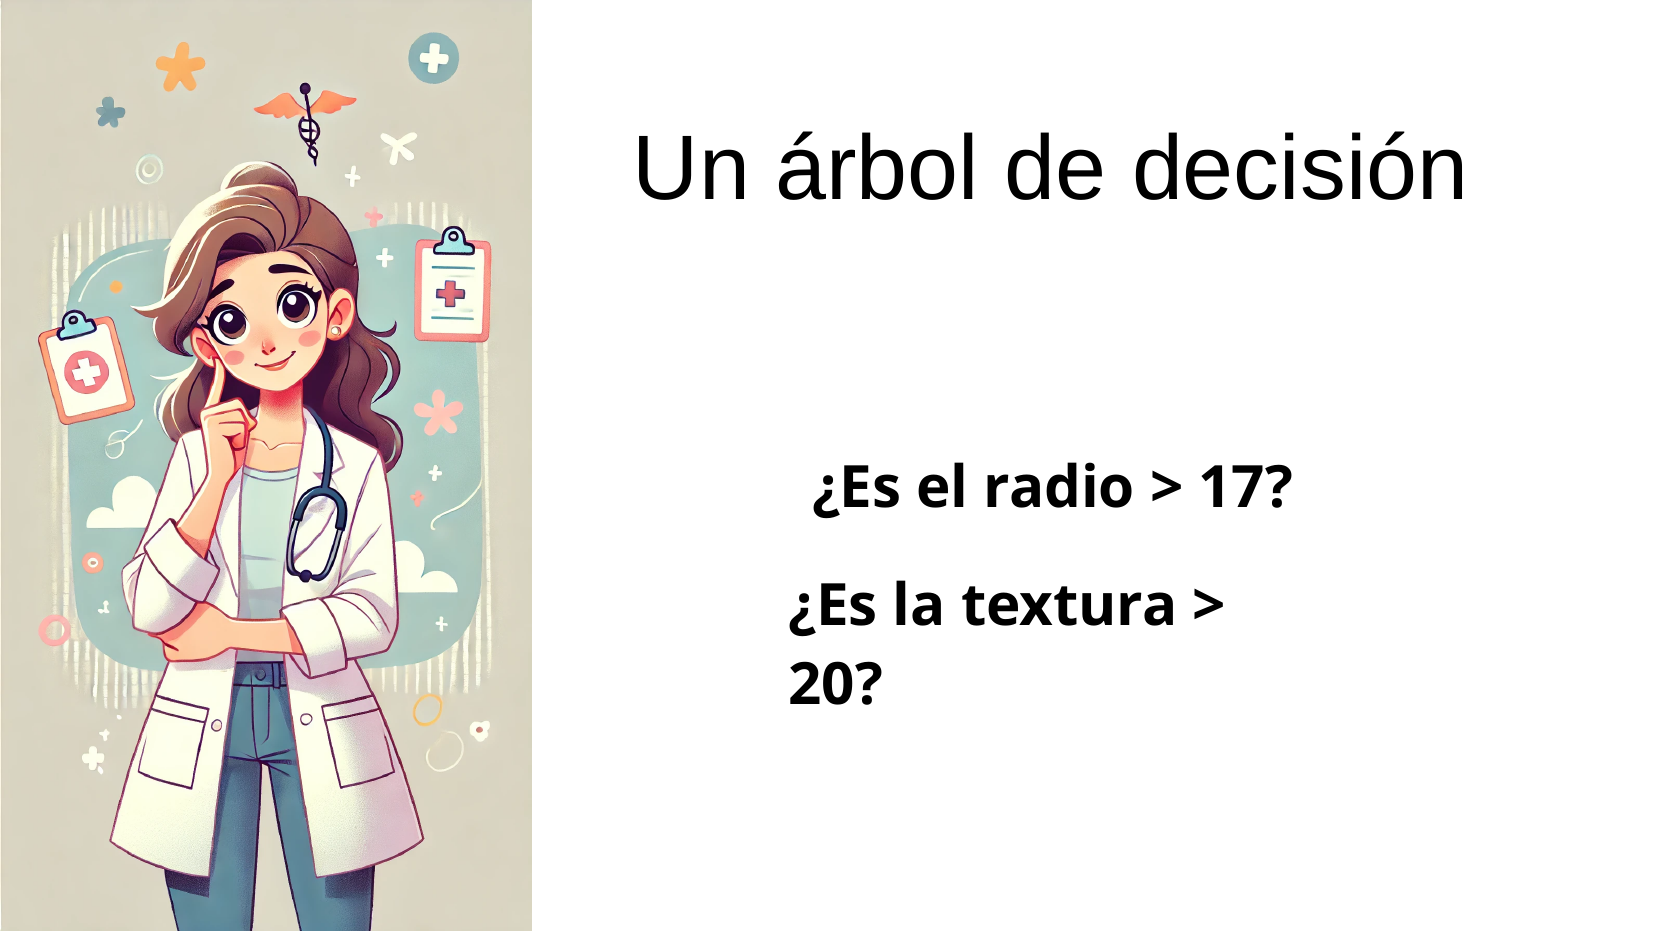

# Un árbol de decisión
¿Es el radio > 17?
¿Es la textura > 20?